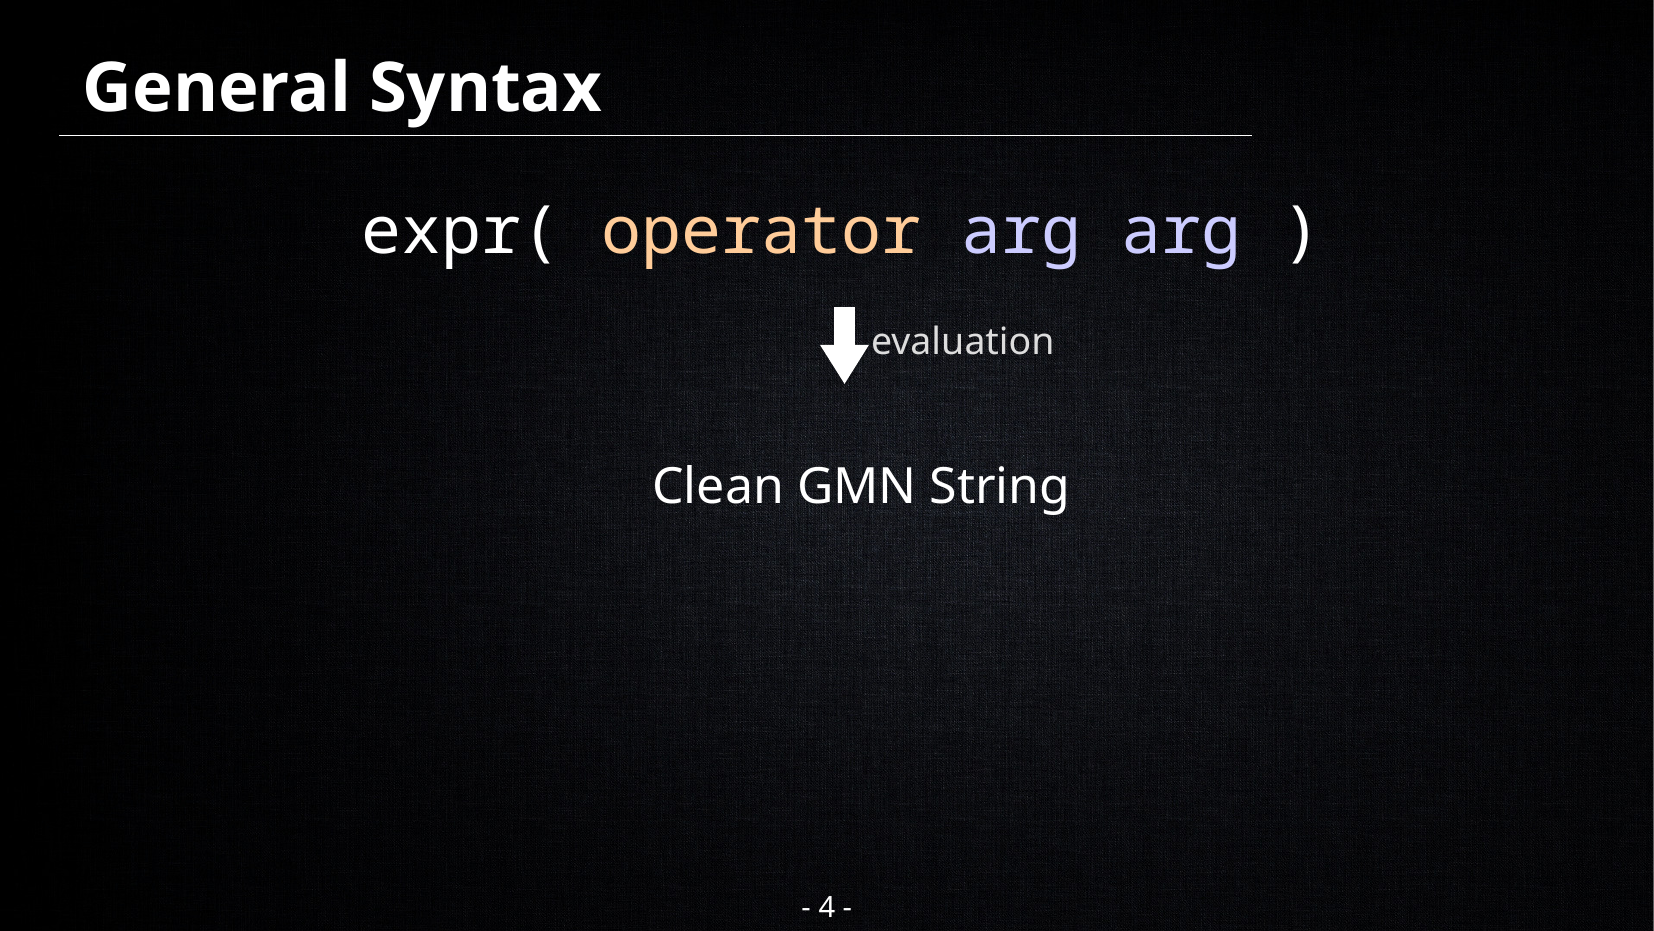

# General Syntax
expr( operator arg arg )
evaluation
Clean GMN String
4